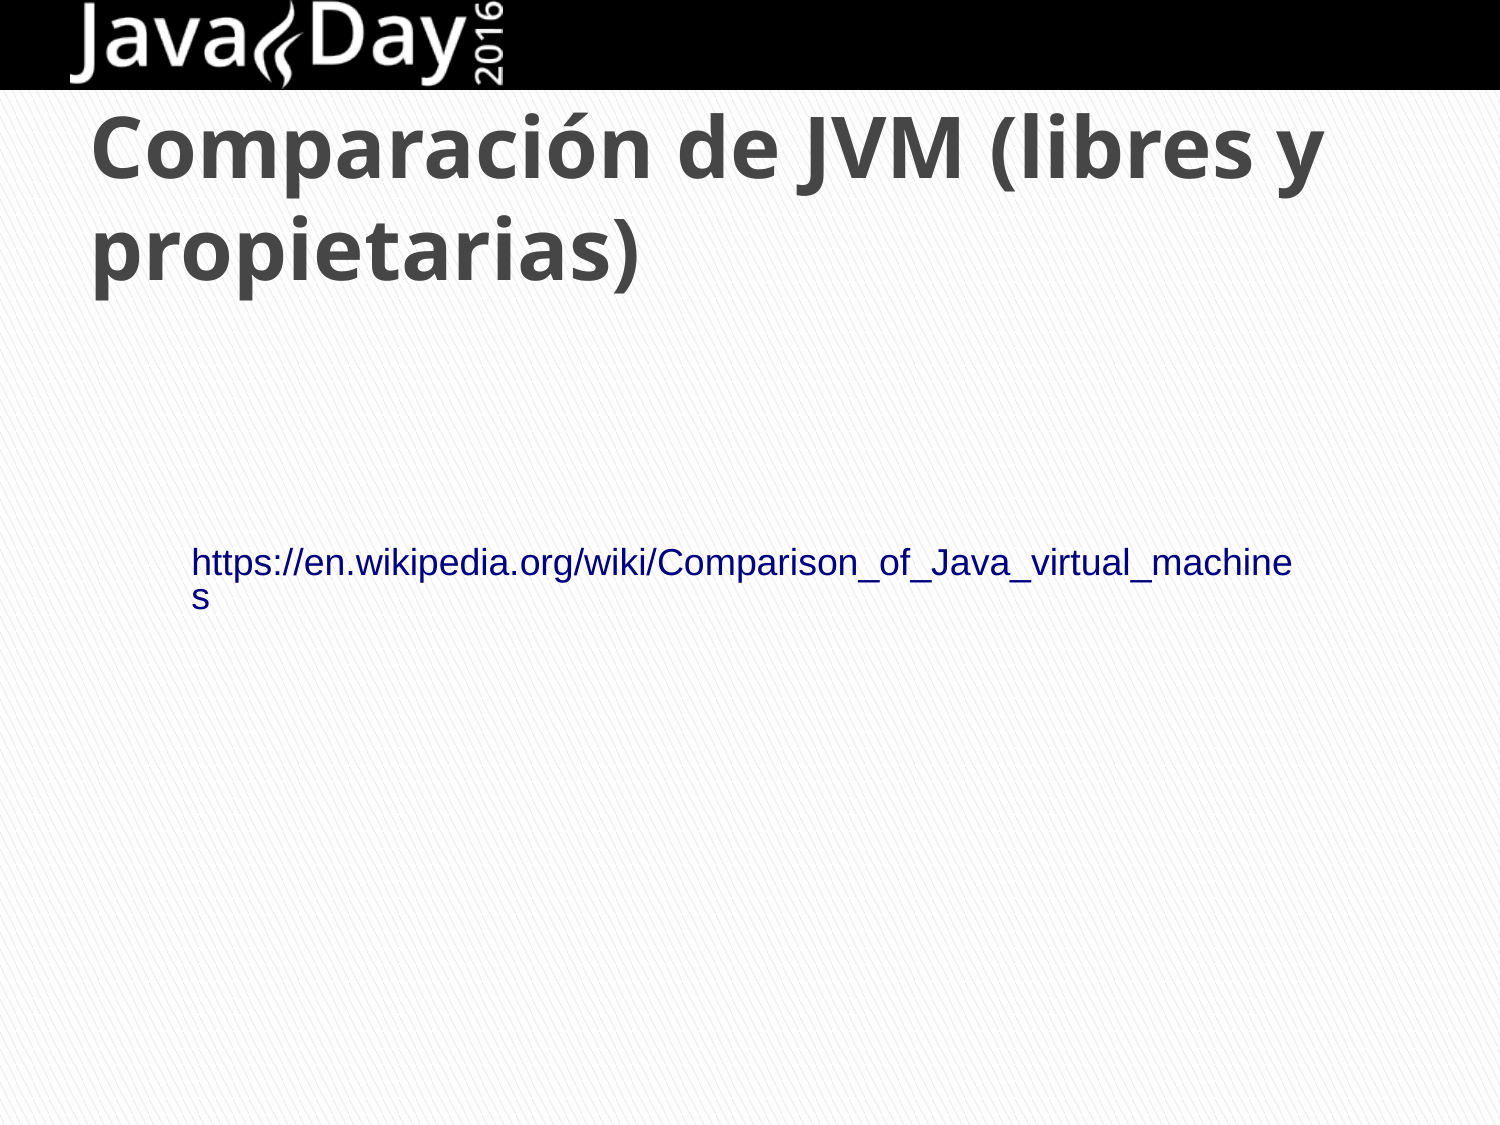

Comparación de JVM (libres y propietarias)
#
https://en.wikipedia.org/wiki/Comparison_of_Java_virtual_machines